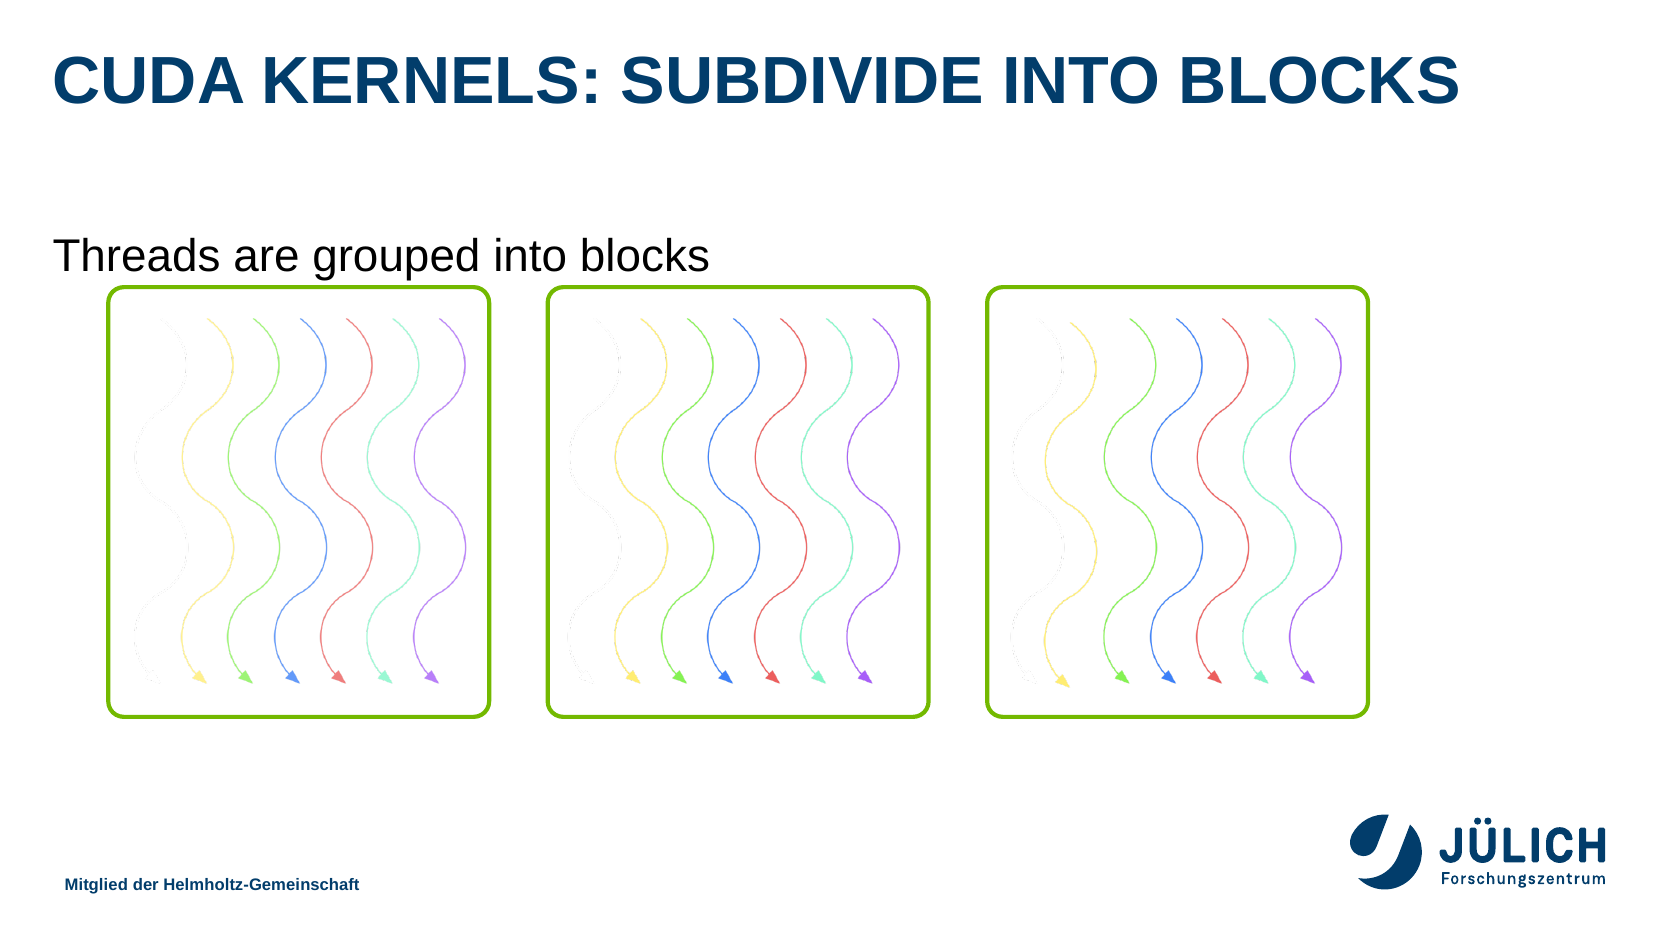

# CUDA Kernels: Subdivide into Blocks
Threads are grouped into blocks
© NVIDIA Corporation 2013